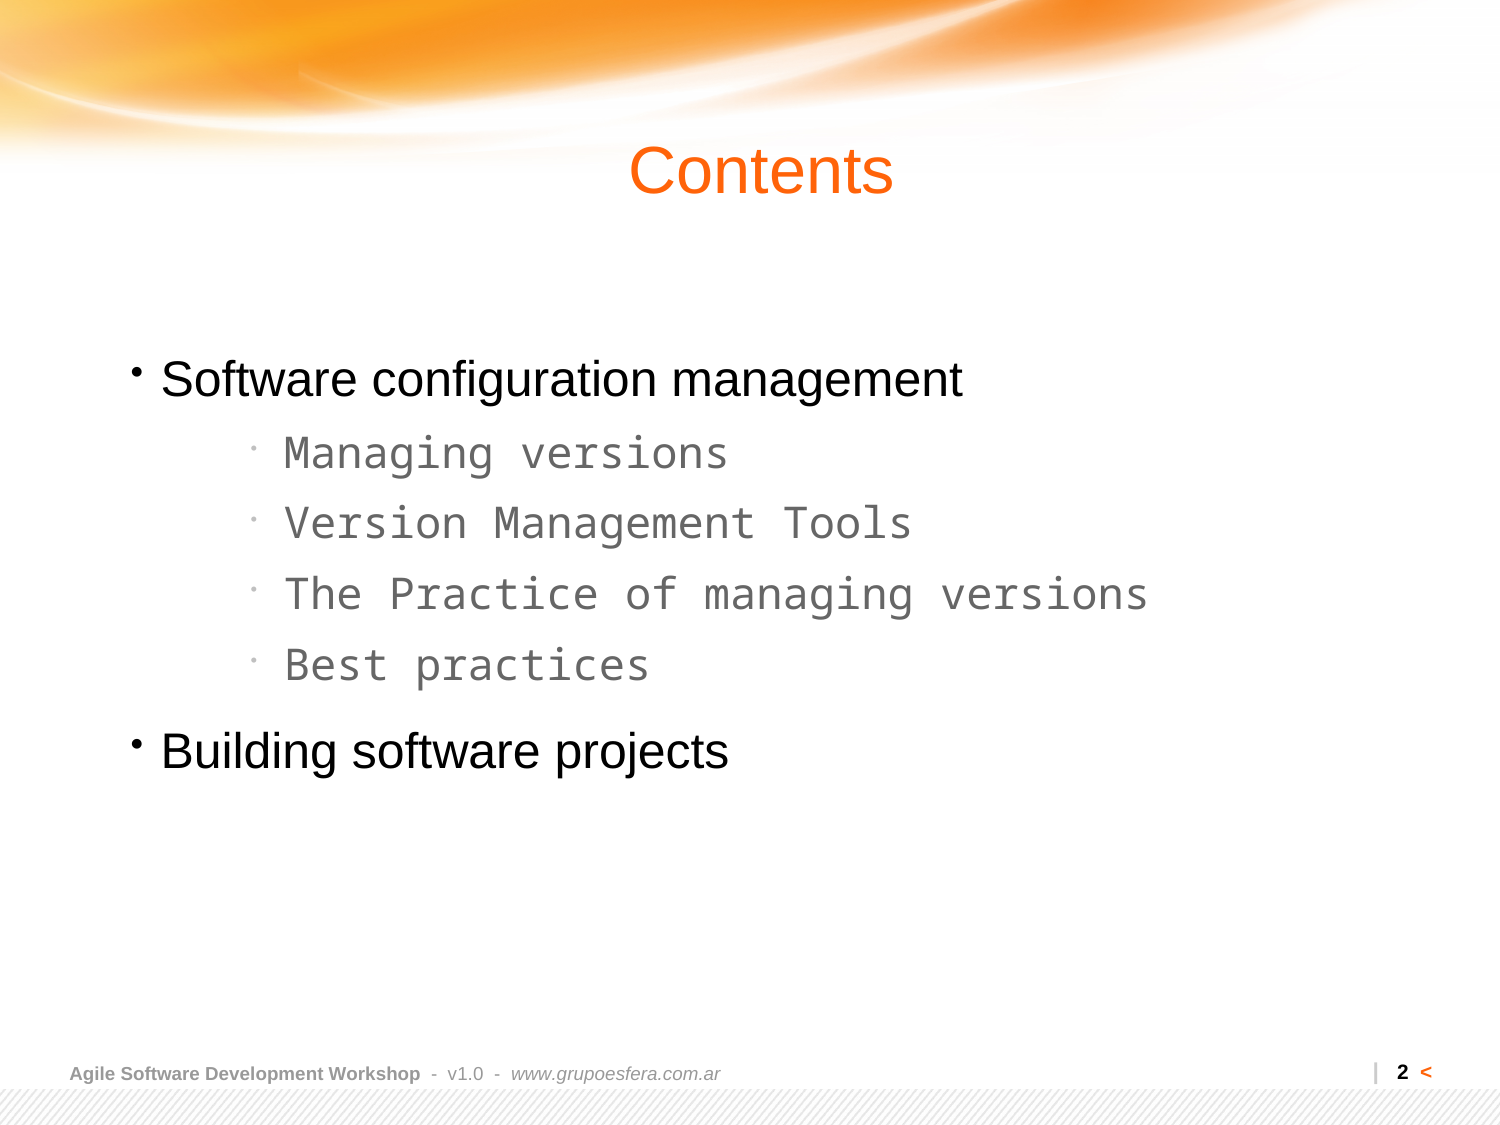

# Contents
Software configuration management
 Managing versions
 Version Management Tools
 The Practice of managing versions
 Best practices
Building software projects